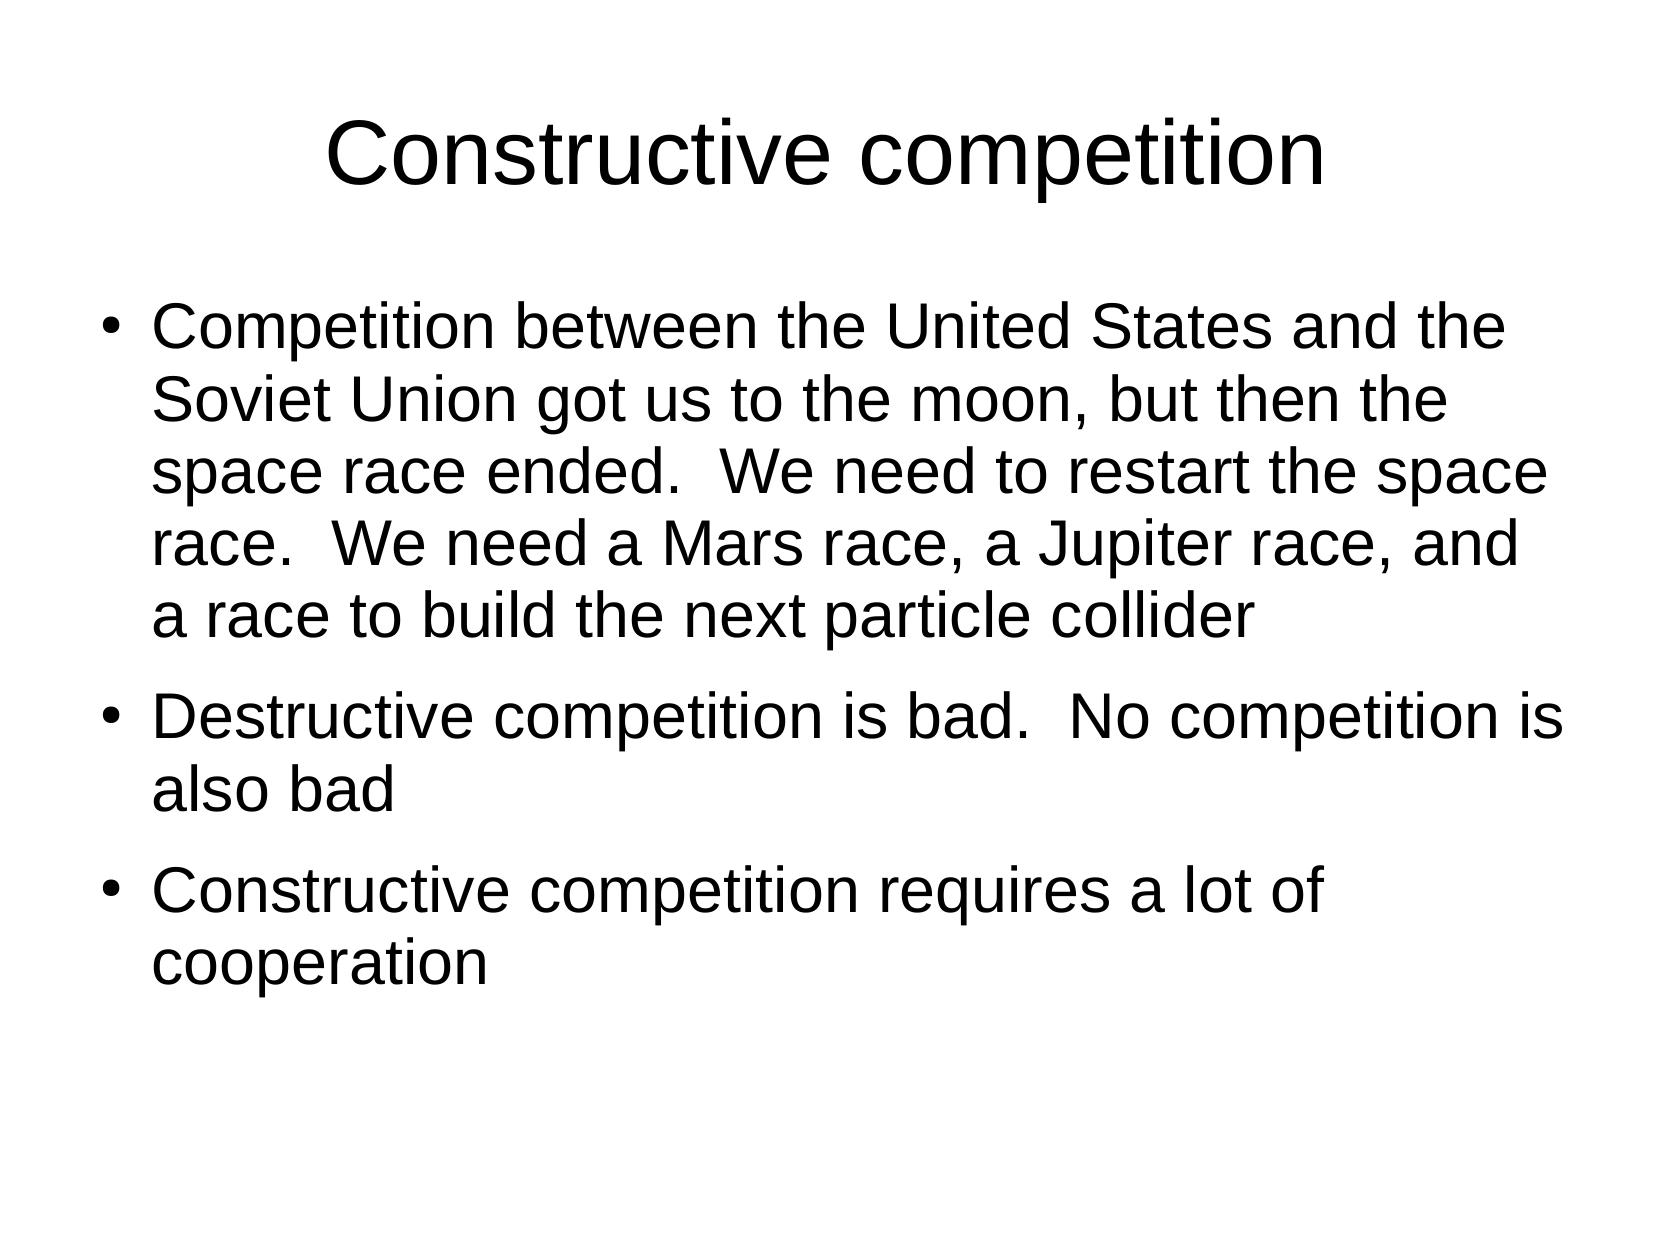

# Constructive competition
Competition between the United States and the Soviet Union got us to the moon, but then the space race ended. We need to restart the space race. We need a Mars race, a Jupiter race, and a race to build the next particle collider
Destructive competition is bad. No competition is also bad
Constructive competition requires a lot of cooperation